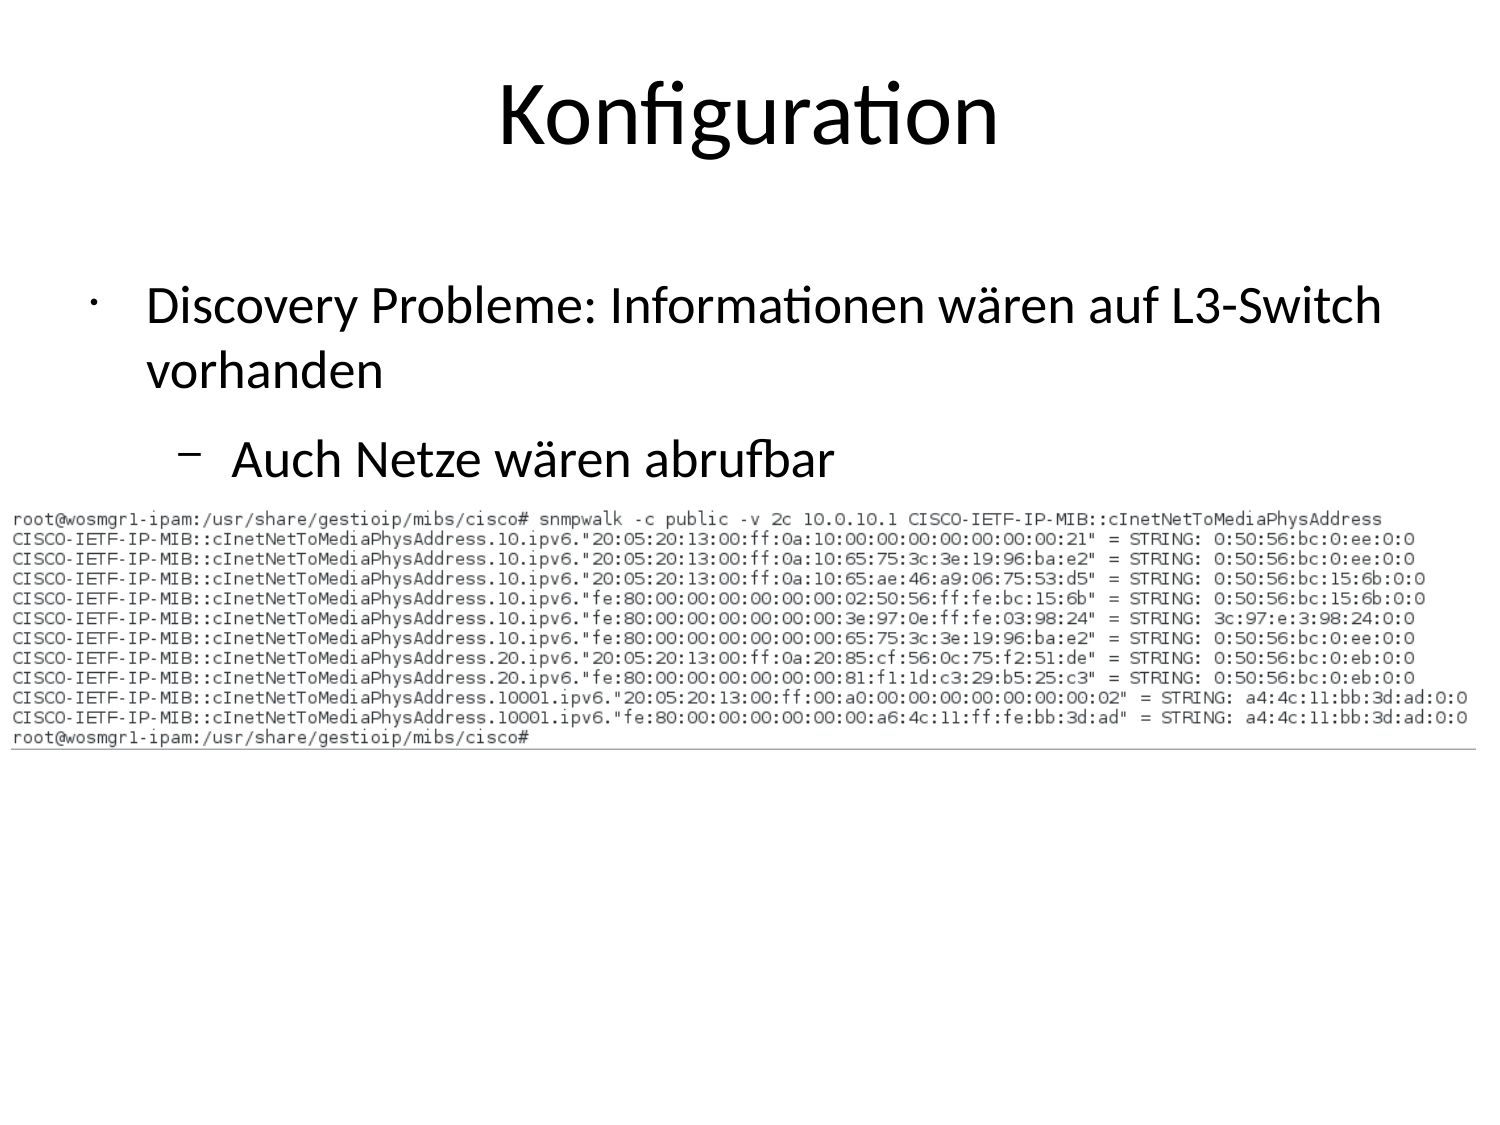

# Konfiguration
Discovery Probleme: Informationen wären auf L3-Switch vorhanden
Auch Netze wären abrufbar